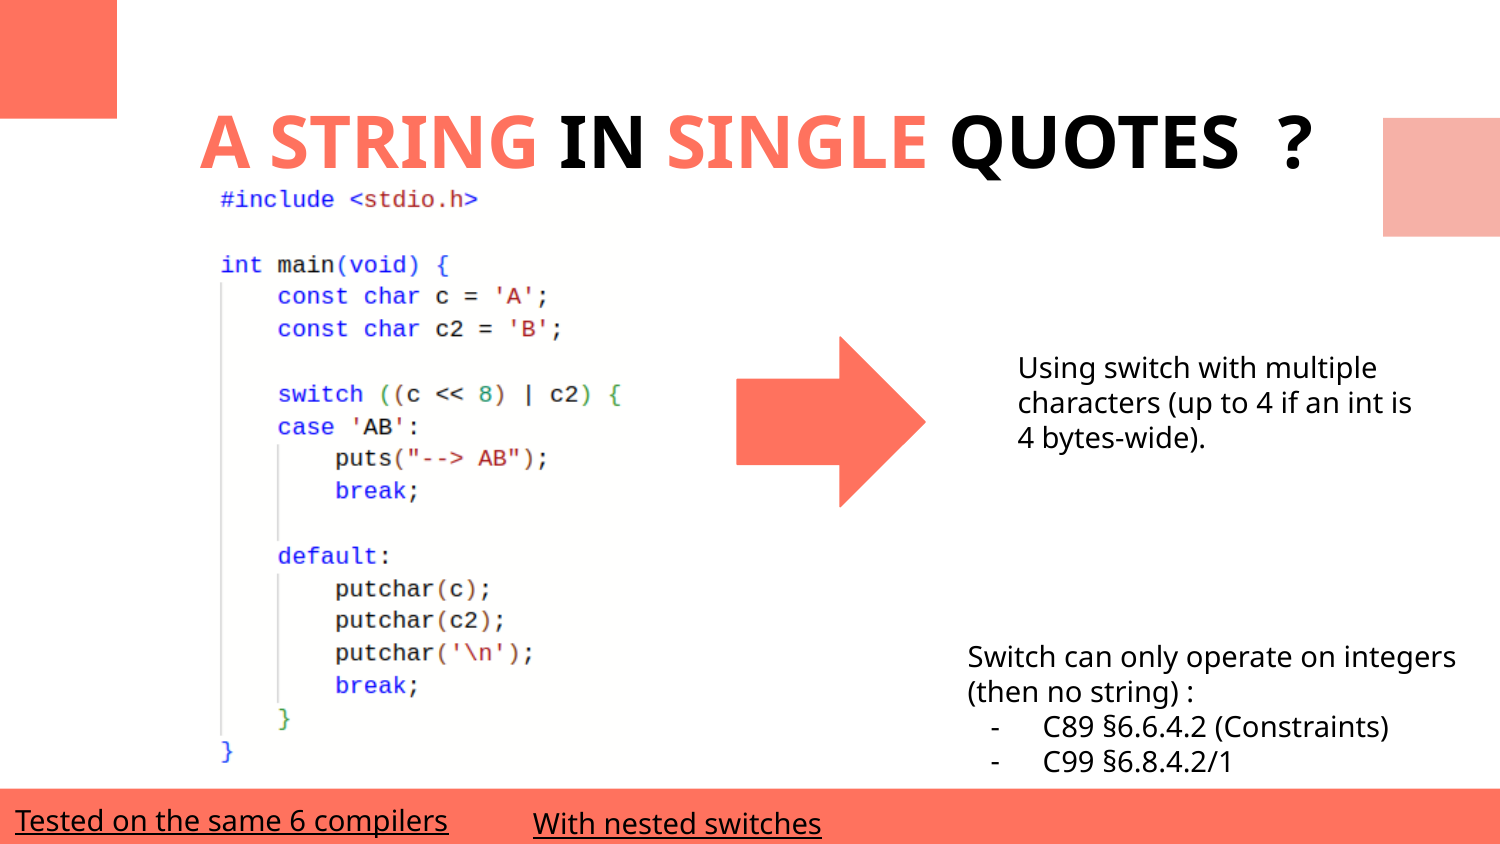

# A STRING IN SINGLE QUOTES ?
Using switch with multiple characters (up to 4 if an int is 4 bytes-wide).
Switch can only operate on integers (then no string) :
C89 §6.6.4.2 (Constraints)
C99 §6.8.4.2/1
Tested on the same 6 compilers
With nested switches